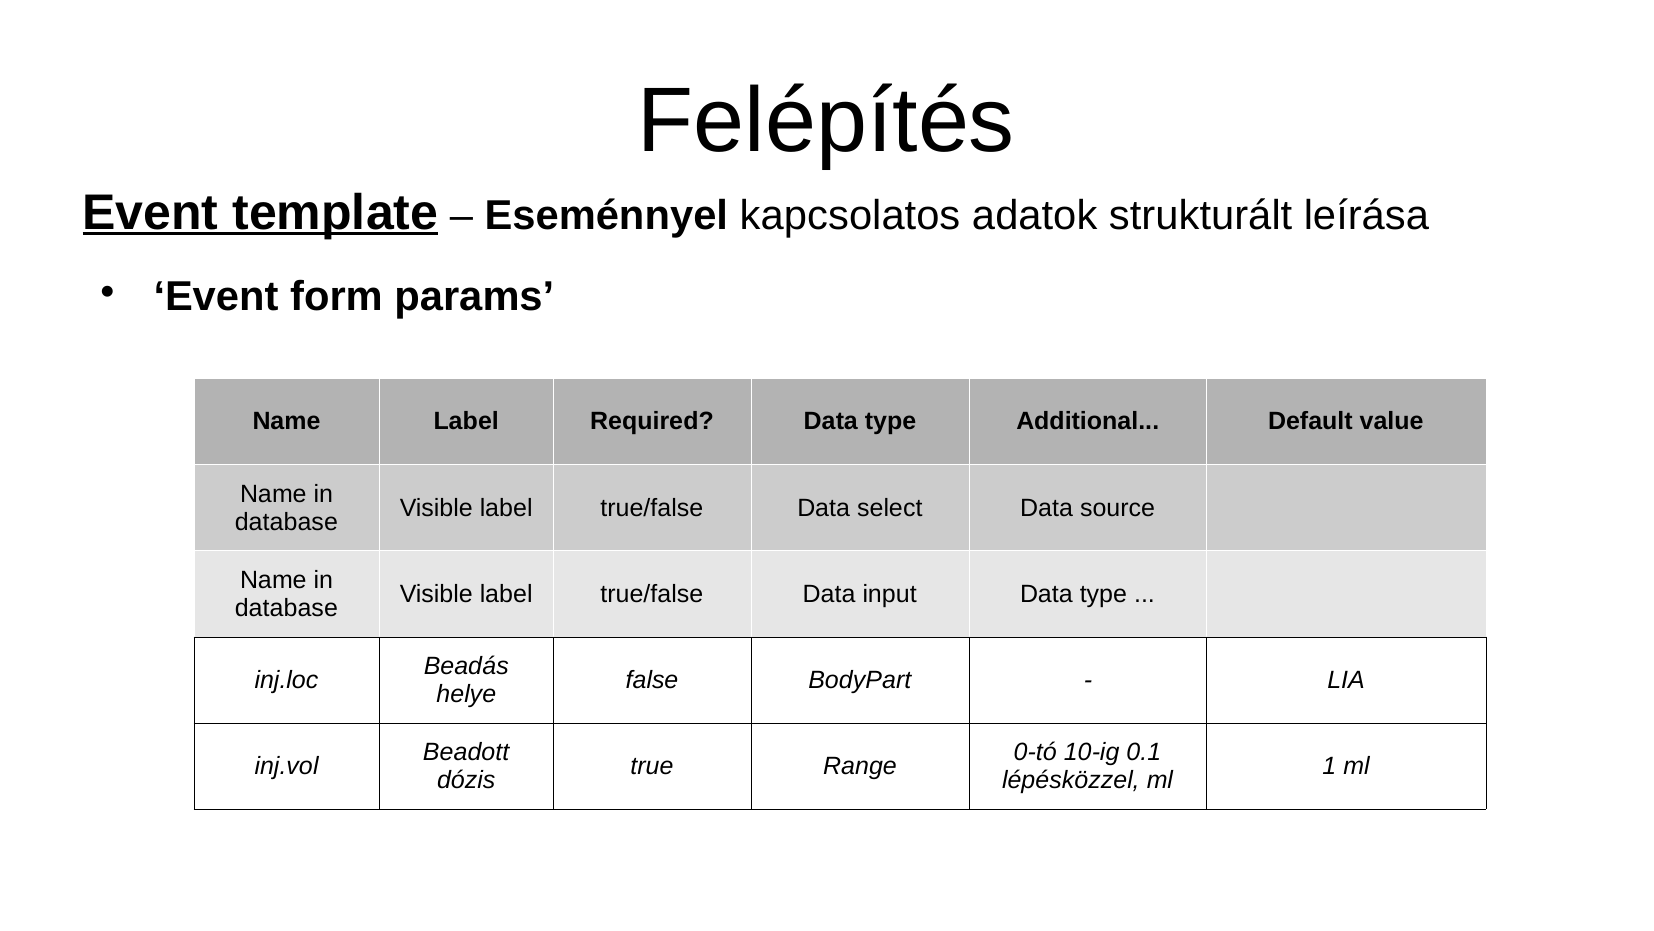

# Felépítés
Event template – Eseménnyel kapcsolatos adatok strukturált leírása
‘Event form params’
| Name | Label | Required? | Data type | Additional... | Default value |
| --- | --- | --- | --- | --- | --- |
| Name in database | Visible label | true/false | Data select | Data source | |
| Name in database | Visible label | true/false | Data input | Data type ... | |
| inj.loc | Beadás helye | false | BodyPart | - | LIA |
| inj.vol | Beadott dózis | true | Range | 0-tó 10-ig 0.1 lépésközzel, ml | 1 ml |